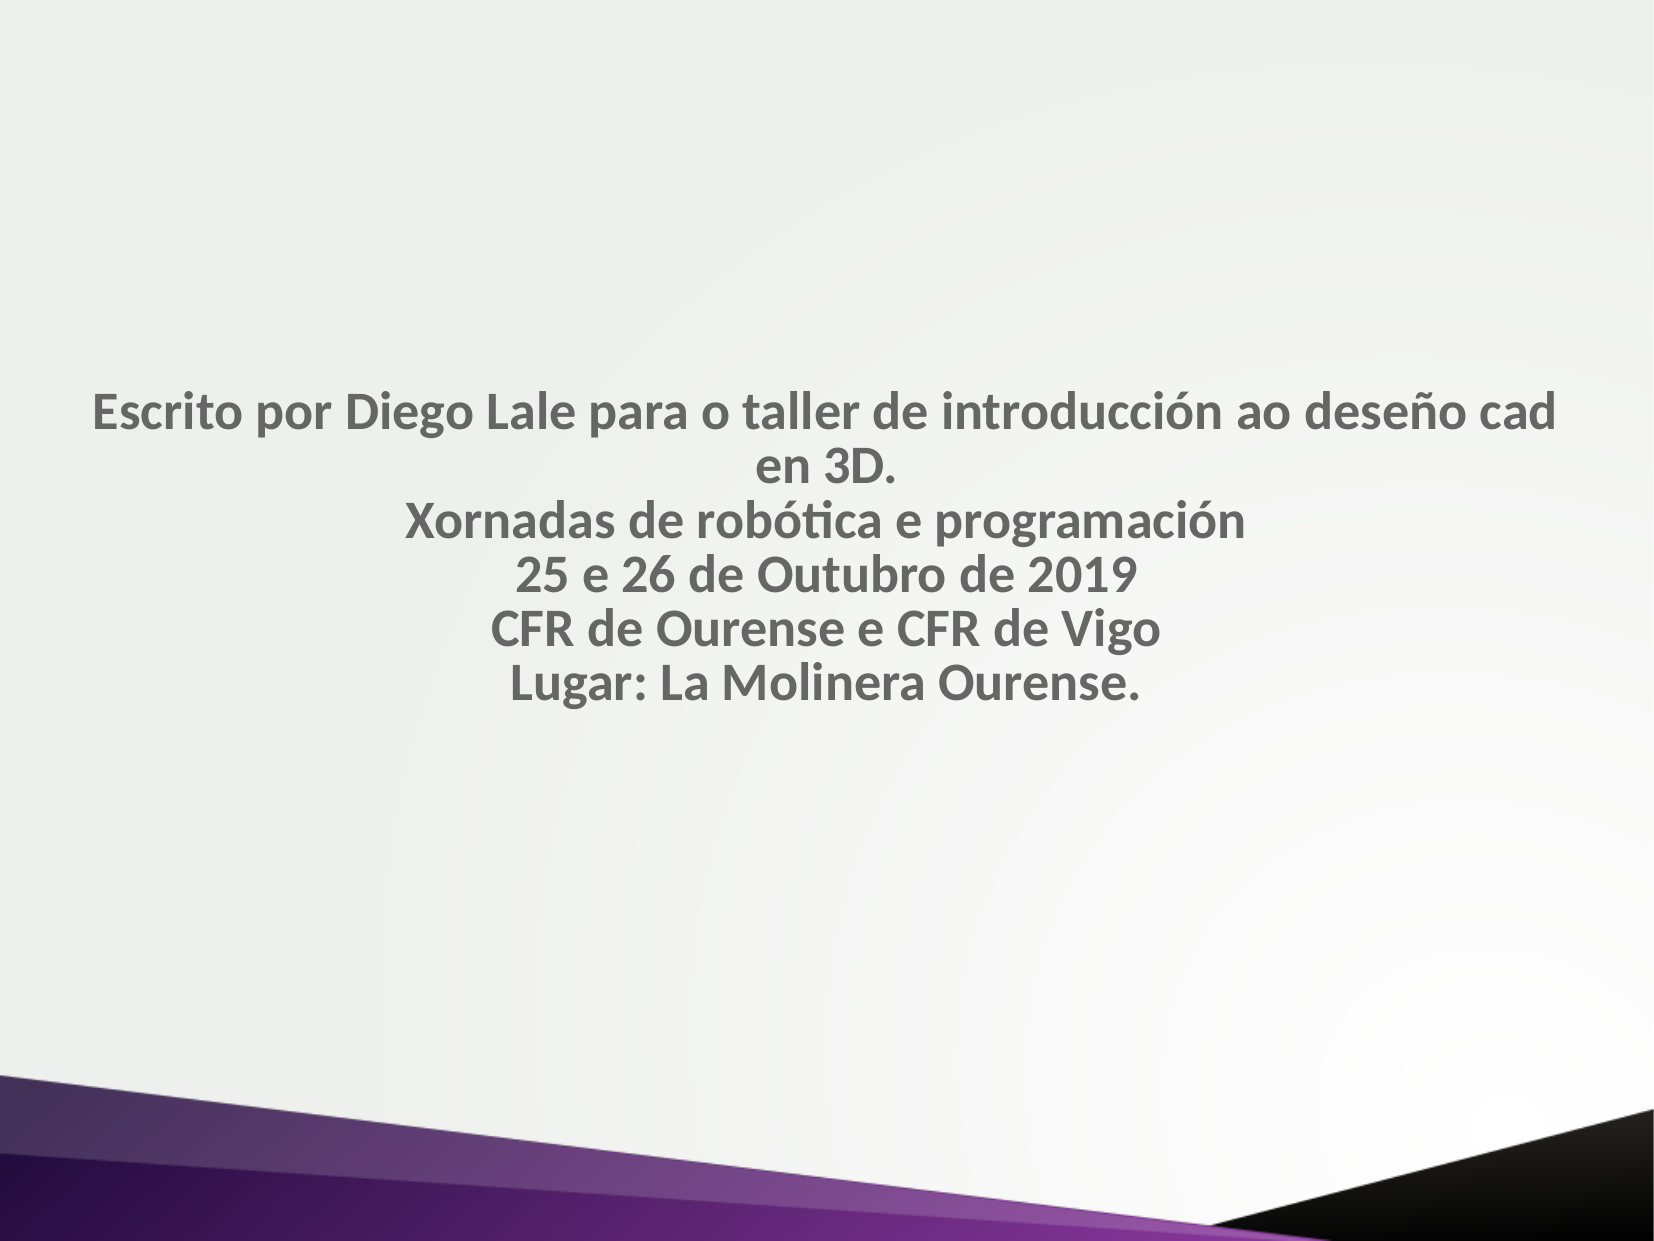

# Escrito por Diego Lale para o taller de introducción ao deseño cad en 3D. Xornadas de robótica e programación 25 e 26 de Outubro de 2019 CFR de Ourense e CFR de Vigo Lugar: La Molinera Ourense.